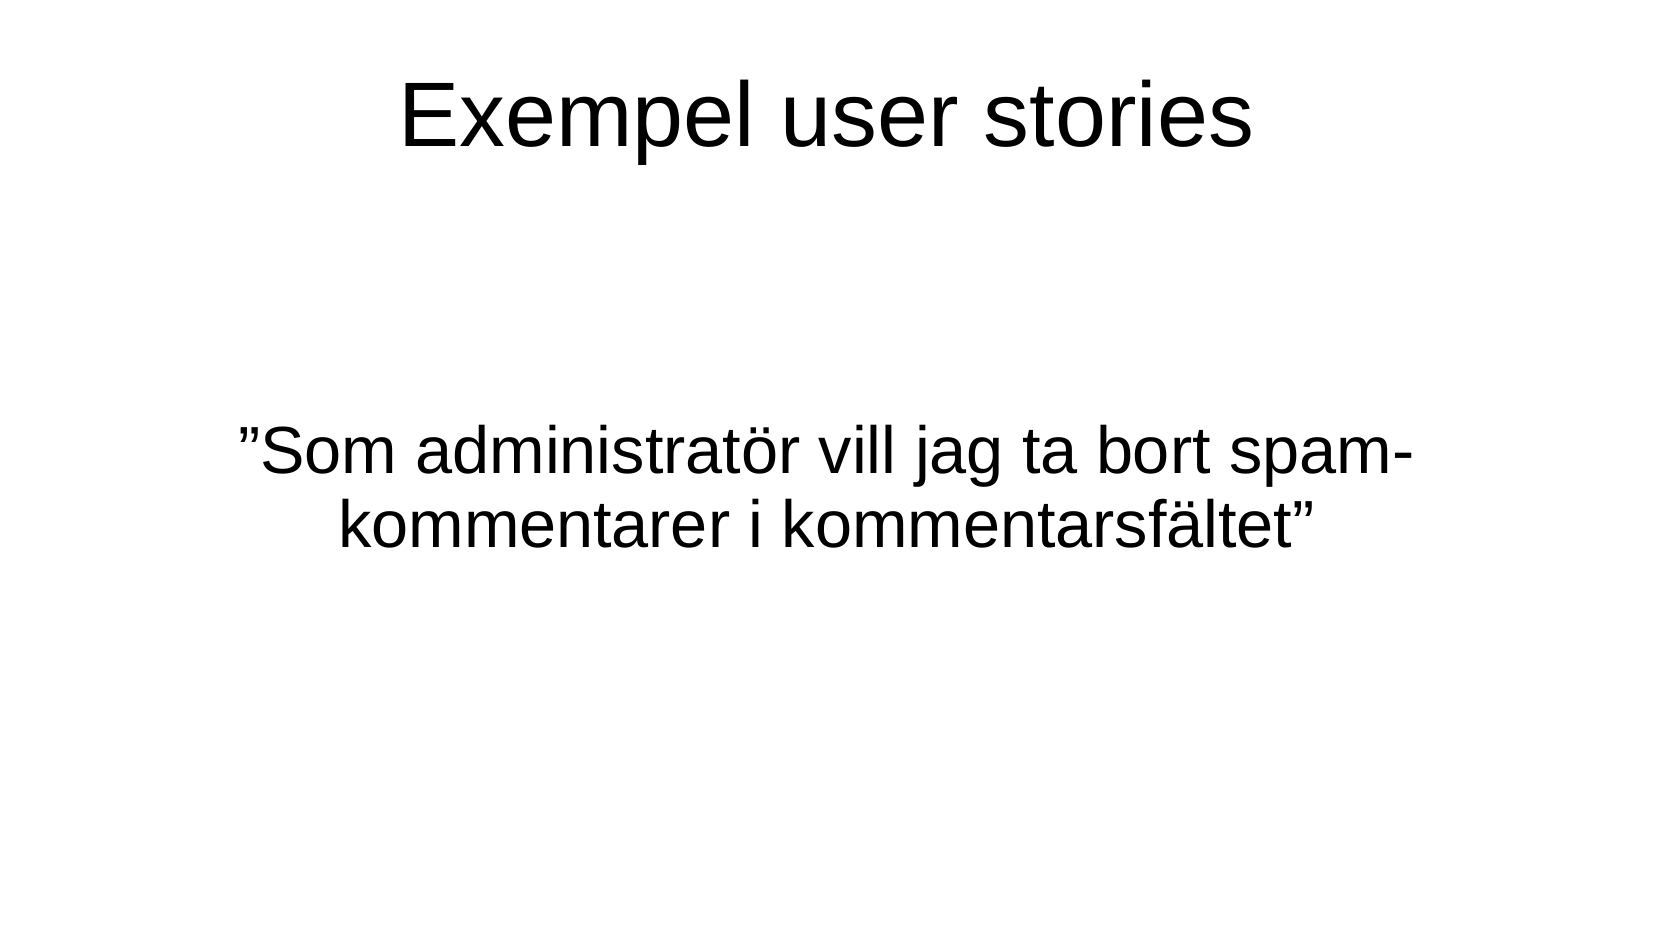

Exempel user stories
# ”Som administratör vill jag ta bort spam-kommentarer i kommentarsfältet”